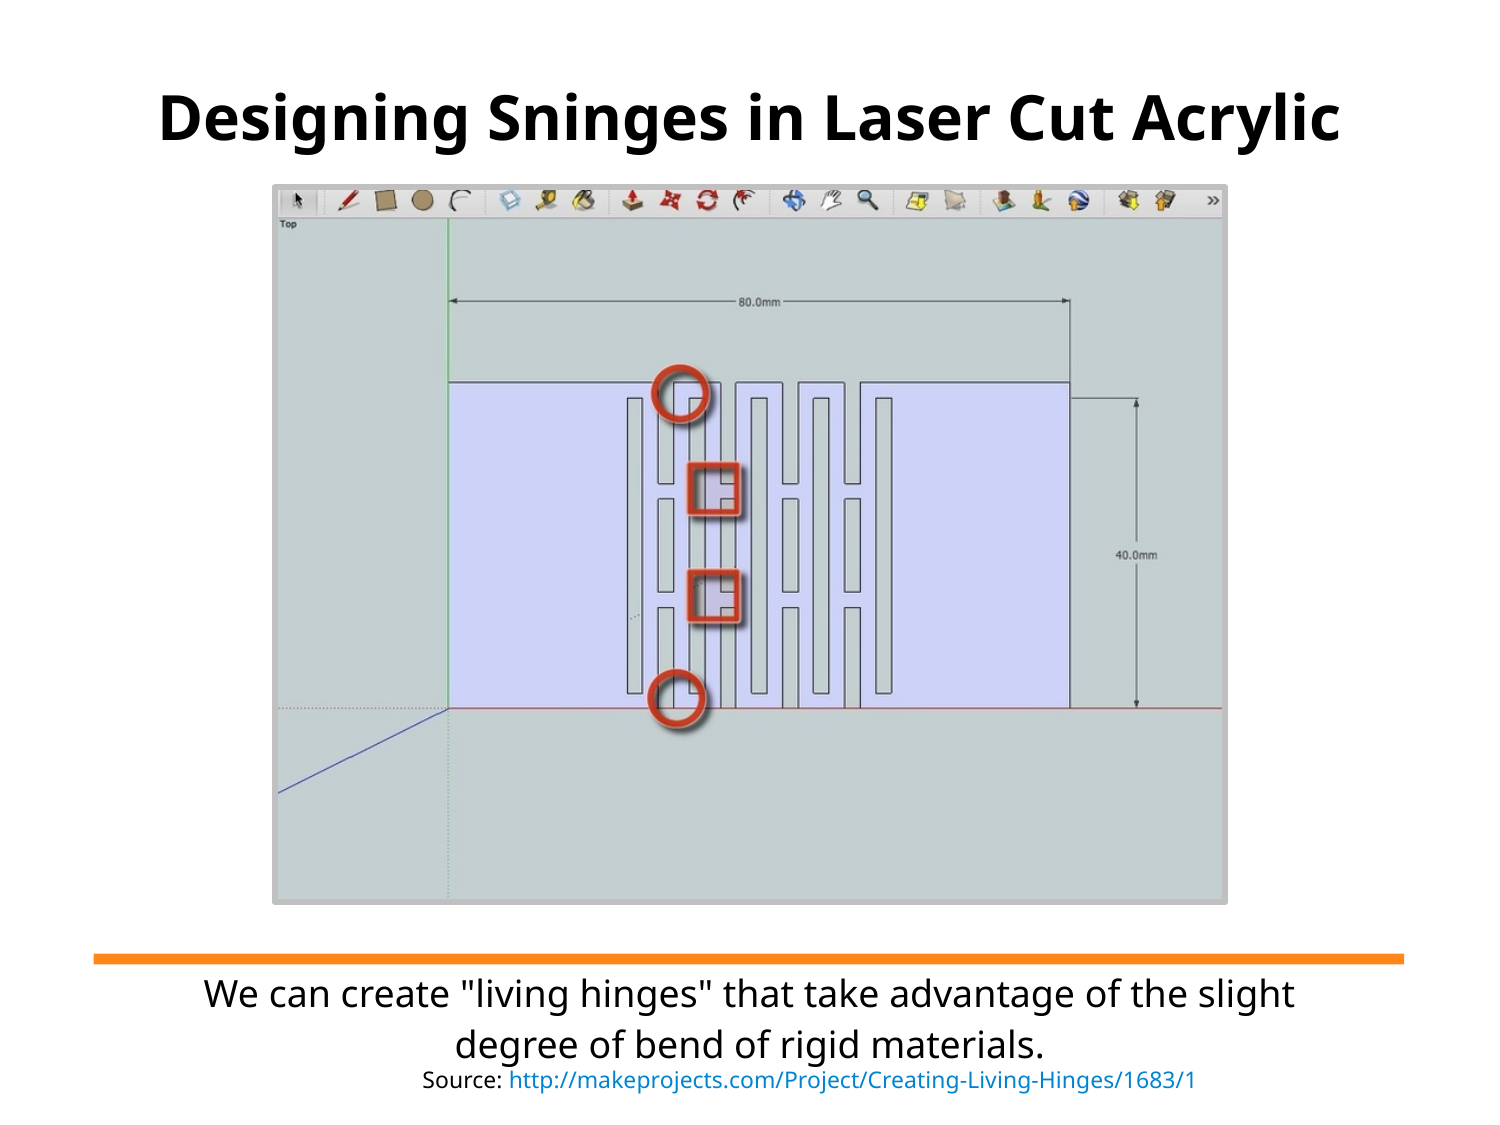

# Designing Sninges in Laser Cut Acrylic
We can create "living hinges" that take advantage of the slight degree of bend of rigid materials.
Source: http://makeprojects.com/Project/Creating-Living-Hinges/1683/1